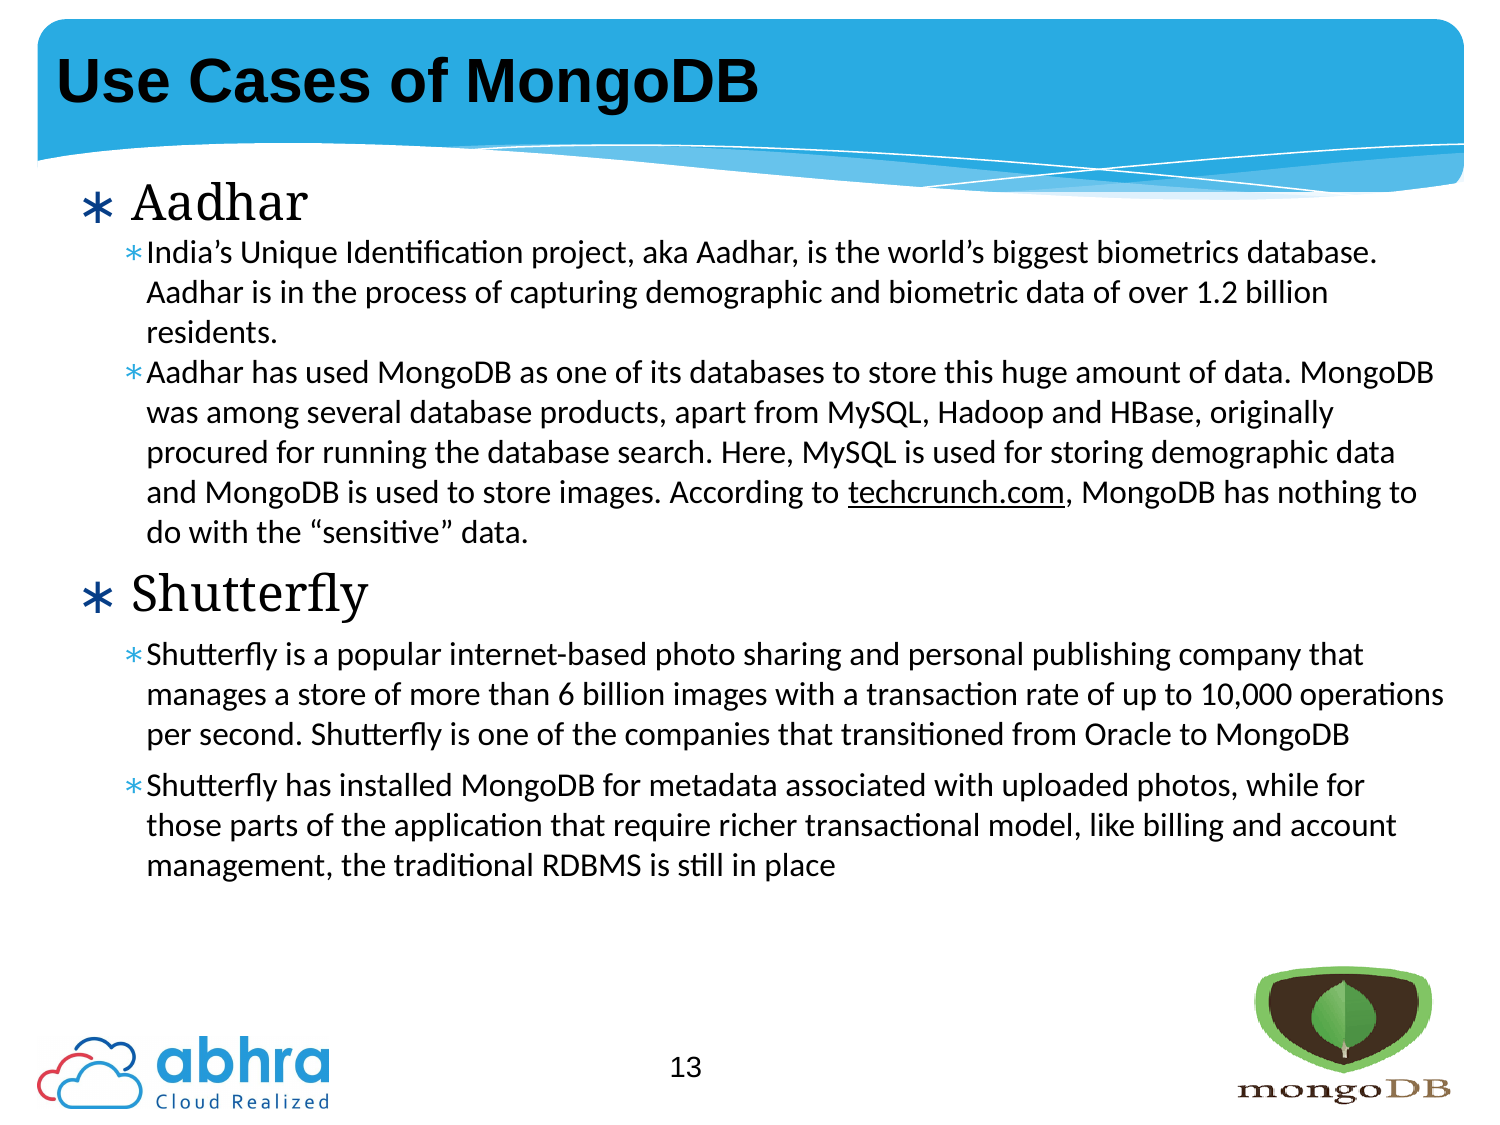

Use Cases of MongoDB
# Aadhar
India’s Unique Identification project, aka Aadhar, is the world’s biggest biometrics database. Aadhar is in the process of capturing demographic and biometric data of over 1.2 billion residents.
Aadhar has used MongoDB as one of its databases to store this huge amount of data. MongoDB was among several database products, apart from MySQL, Hadoop and HBase, originally procured for running the database search. Here, MySQL is used for storing demographic data and MongoDB is used to store images. According to techcrunch.com, MongoDB has nothing to do with the “sensitive” data.
 Shutterfly
Shutterfly is a popular internet-based photo sharing and personal publishing company that manages a store of more than 6 billion images with a transaction rate of up to 10,000 operations per second. Shutterfly is one of the companies that transitioned from Oracle to MongoDB
Shutterfly has installed MongoDB for metadata associated with uploaded photos, while for those parts of the application that require richer transactional model, like billing and account management, the traditional RDBMS is still in place
8/3/16